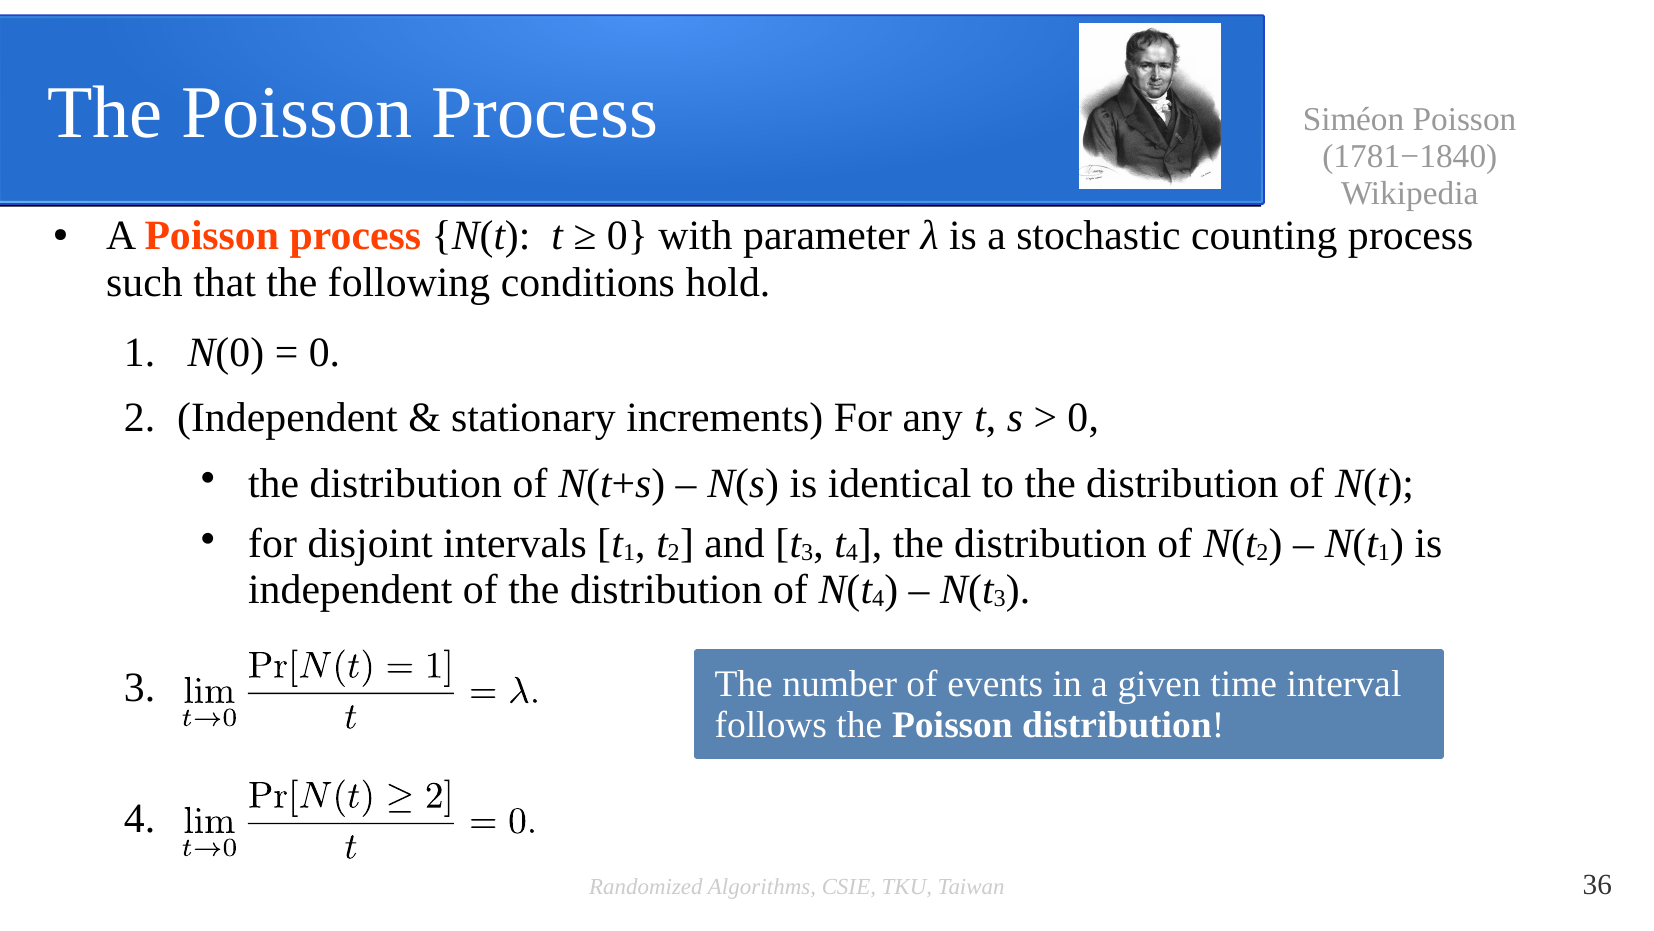

# The Poisson Process
Siméon Poisson (1781−1840)
Wikipedia
A Poisson process {N(t): t ≥ 0} with parameter λ is a stochastic counting process such that the following conditions hold.
 N(0) = 0.
(Independent & stationary increments) For any t, s > 0,
the distribution of N(t+s) – N(s) is identical to the distribution of N(t);
for disjoint intervals [t1, t2] and [t3, t4], the distribution of N(t2) – N(t1) is independent of the distribution of N(t4) – N(t3).
The number of events in a given time interval follows the Poisson distribution!
36
Randomized Algorithms, CSIE, TKU, Taiwan